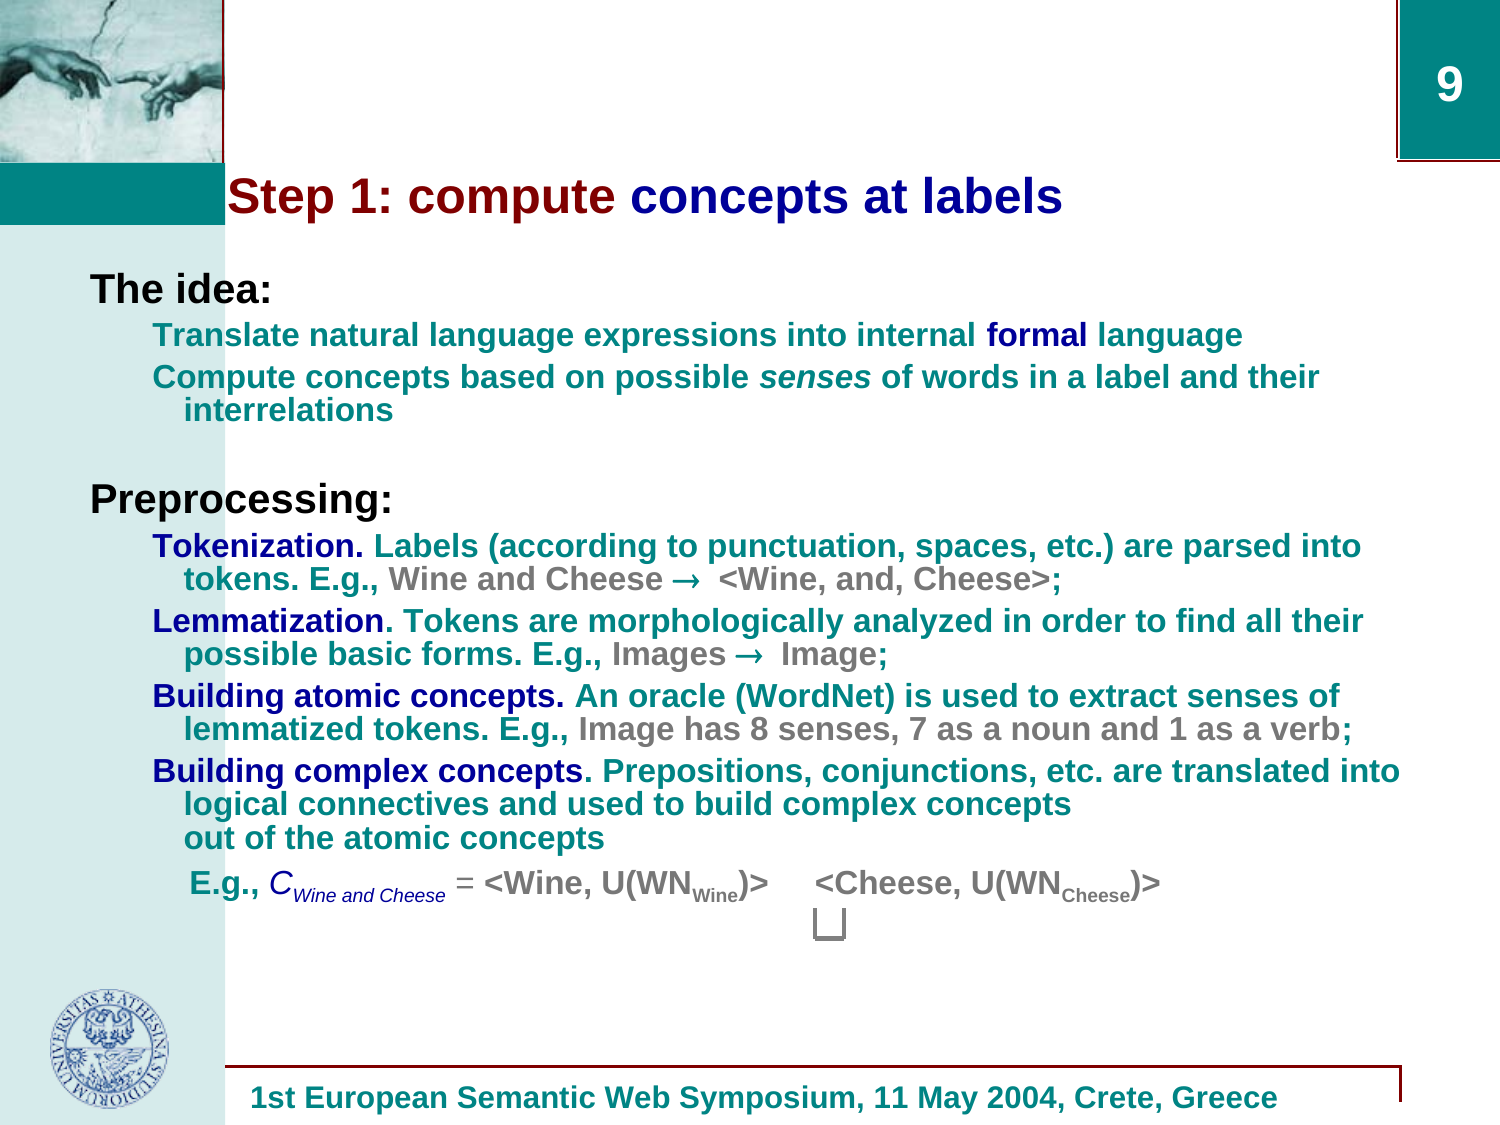

9
# Step 1: compute concepts at labels
The idea:
Translate natural language expressions into internal formal language
Compute concepts based on possible senses of words in a label and their interrelations
Preprocessing:
Tokenization. Labels (according to punctuation, spaces, etc.) are parsed into tokens. E.g., Wine and Cheese  <Wine, and, Cheese>;
Lemmatization. Tokens are morphologically analyzed in order to find all their possible basic forms. E.g., Images  Image;
Building atomic concepts. An oracle (WordNet) is used to extract senses of lemmatized tokens. E.g., Image has 8 senses, 7 as a noun and 1 as a verb;
Building complex concepts. Prepositions, conjunctions, etc. are translated into logical connectives and used to build complex concepts
out of the atomic concepts
 E.g., CWine and Cheese = <Wine, U(WNWine)> <Cheese, U(WNCheese)>